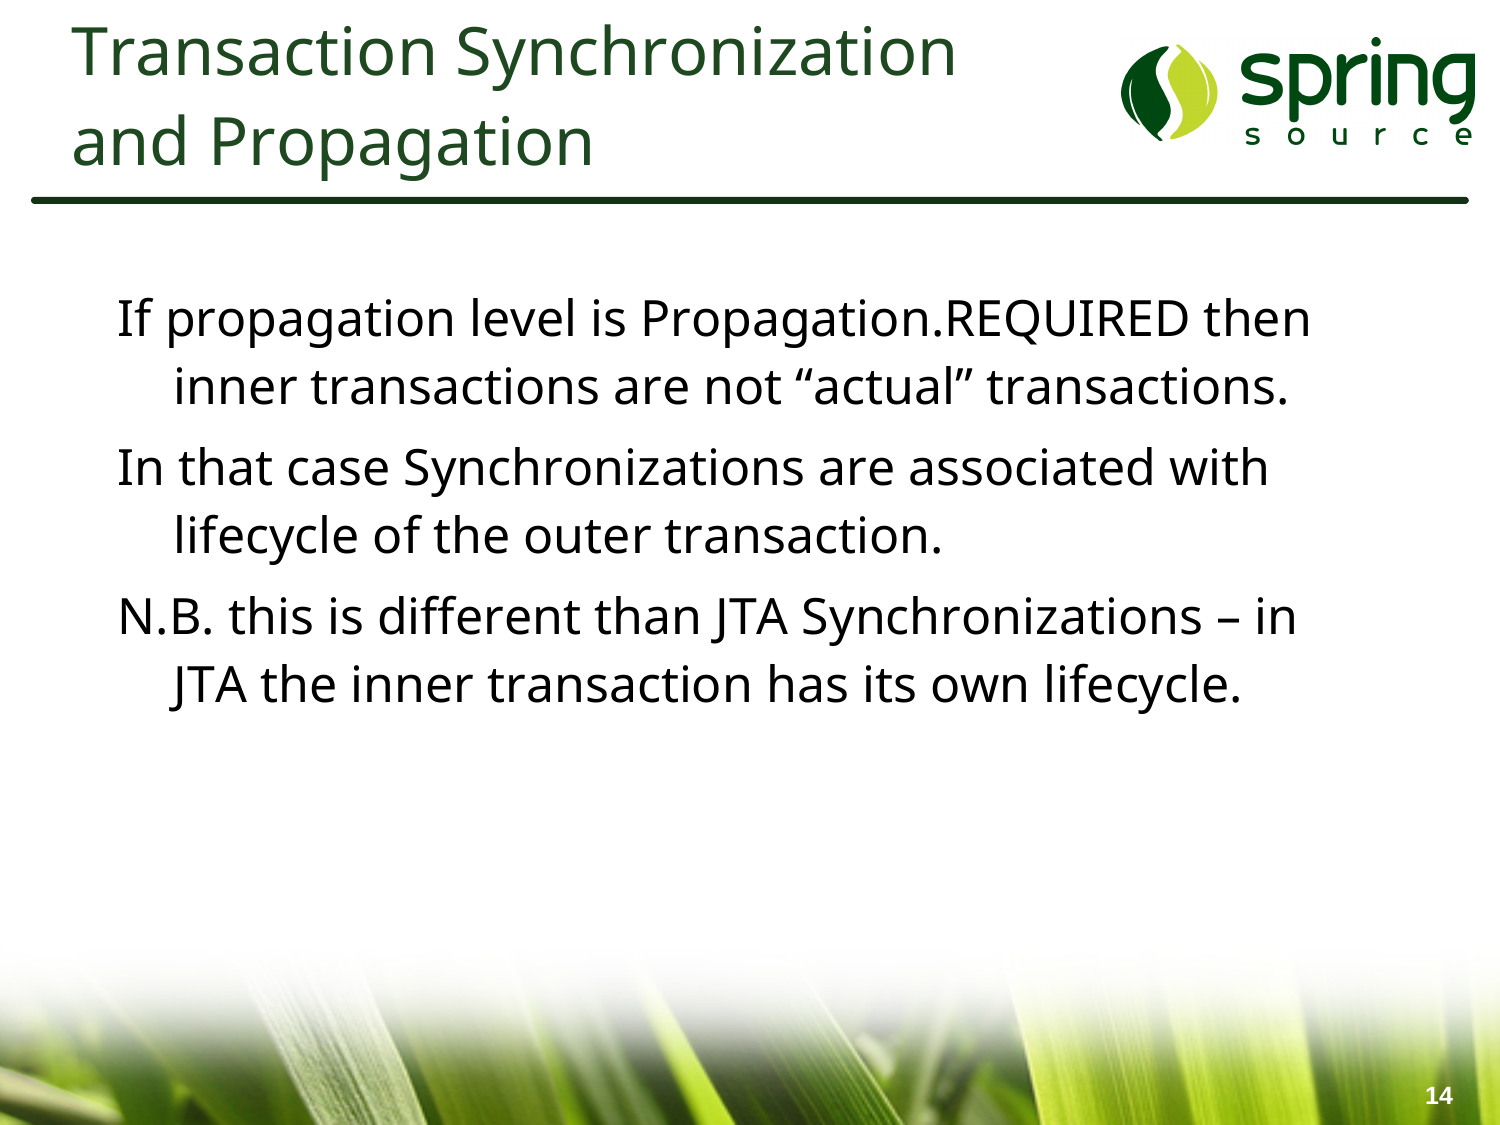

# Transaction Synchronization and Propagation
If propagation level is Propagation.REQUIRED then inner transactions are not “actual” transactions.
In that case Synchronizations are associated with lifecycle of the outer transaction.
N.B. this is different than JTA Synchronizations – in JTA the inner transaction has its own lifecycle.